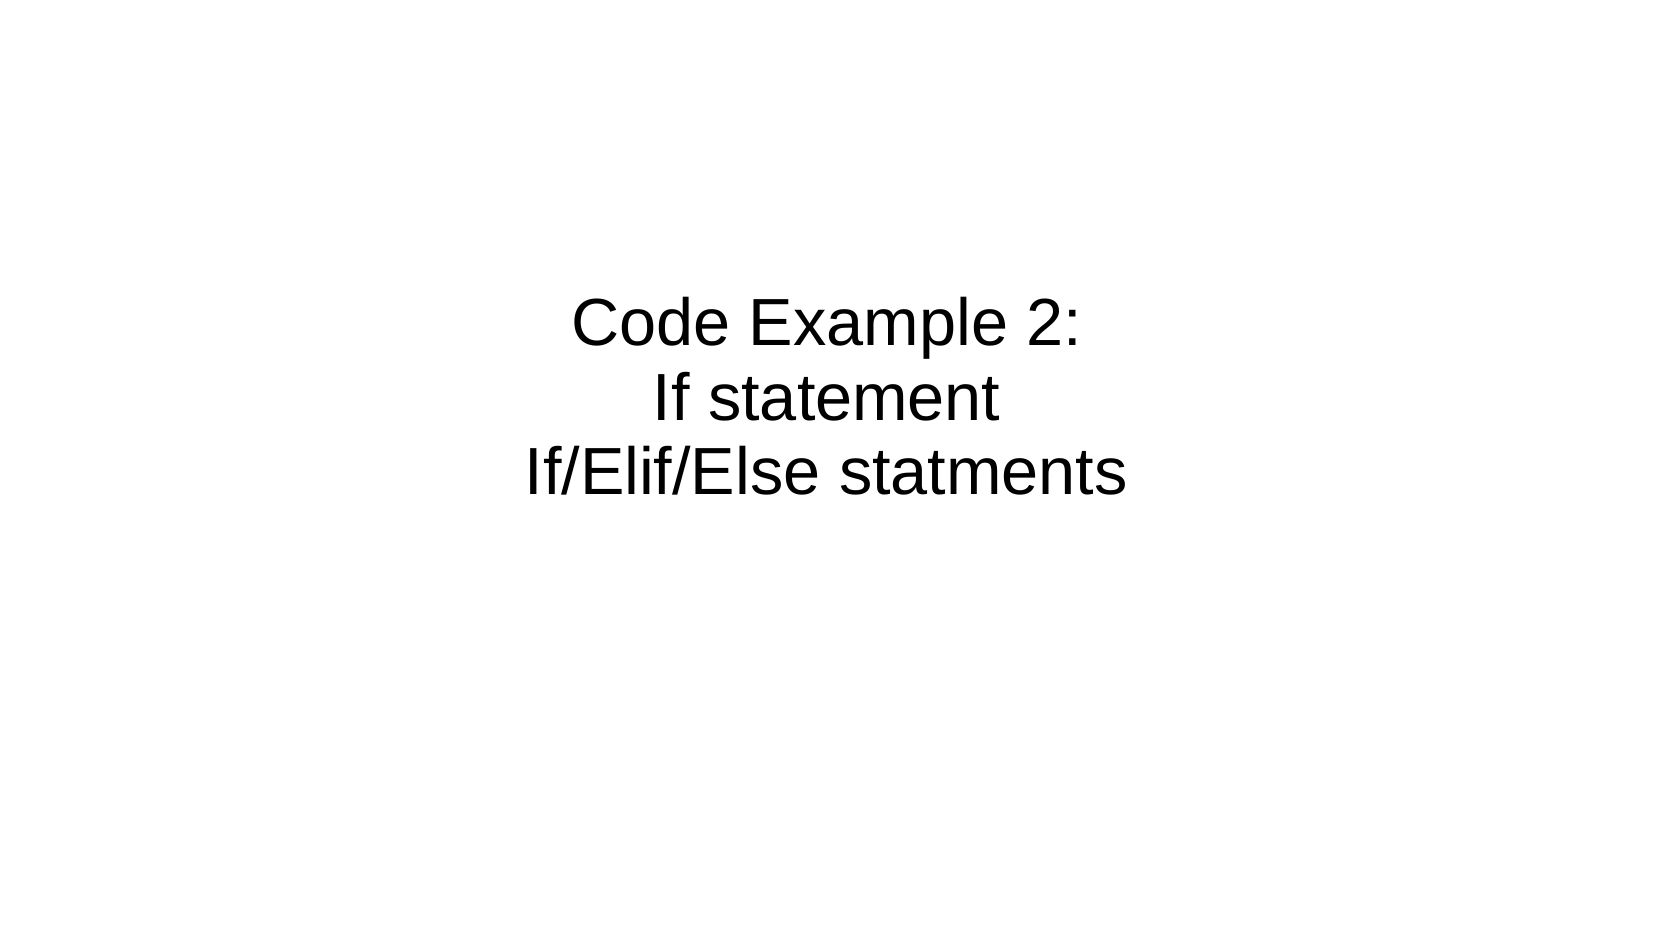

# Code Example 2:
If statement
If/Elif/Else statments